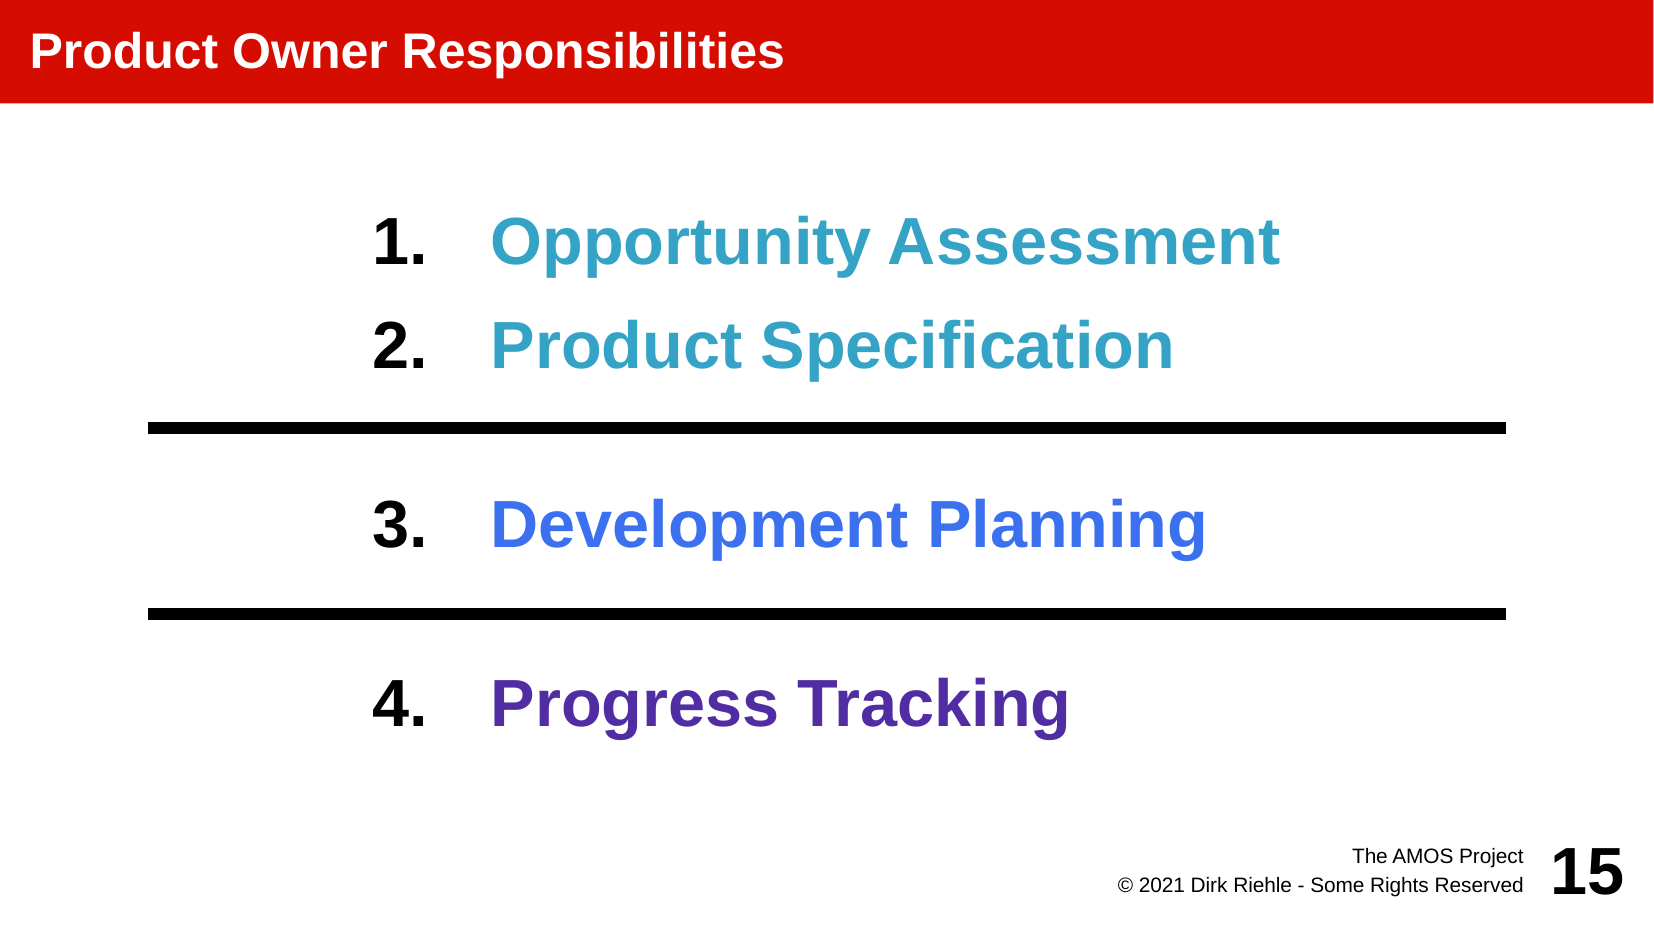

# Product Owner Responsibilities
Opportunity Assessment
Product Specification
Development Planning
Progress Tracking
The AMOS Project
15
© 2021 Dirk Riehle - Some Rights Reserved